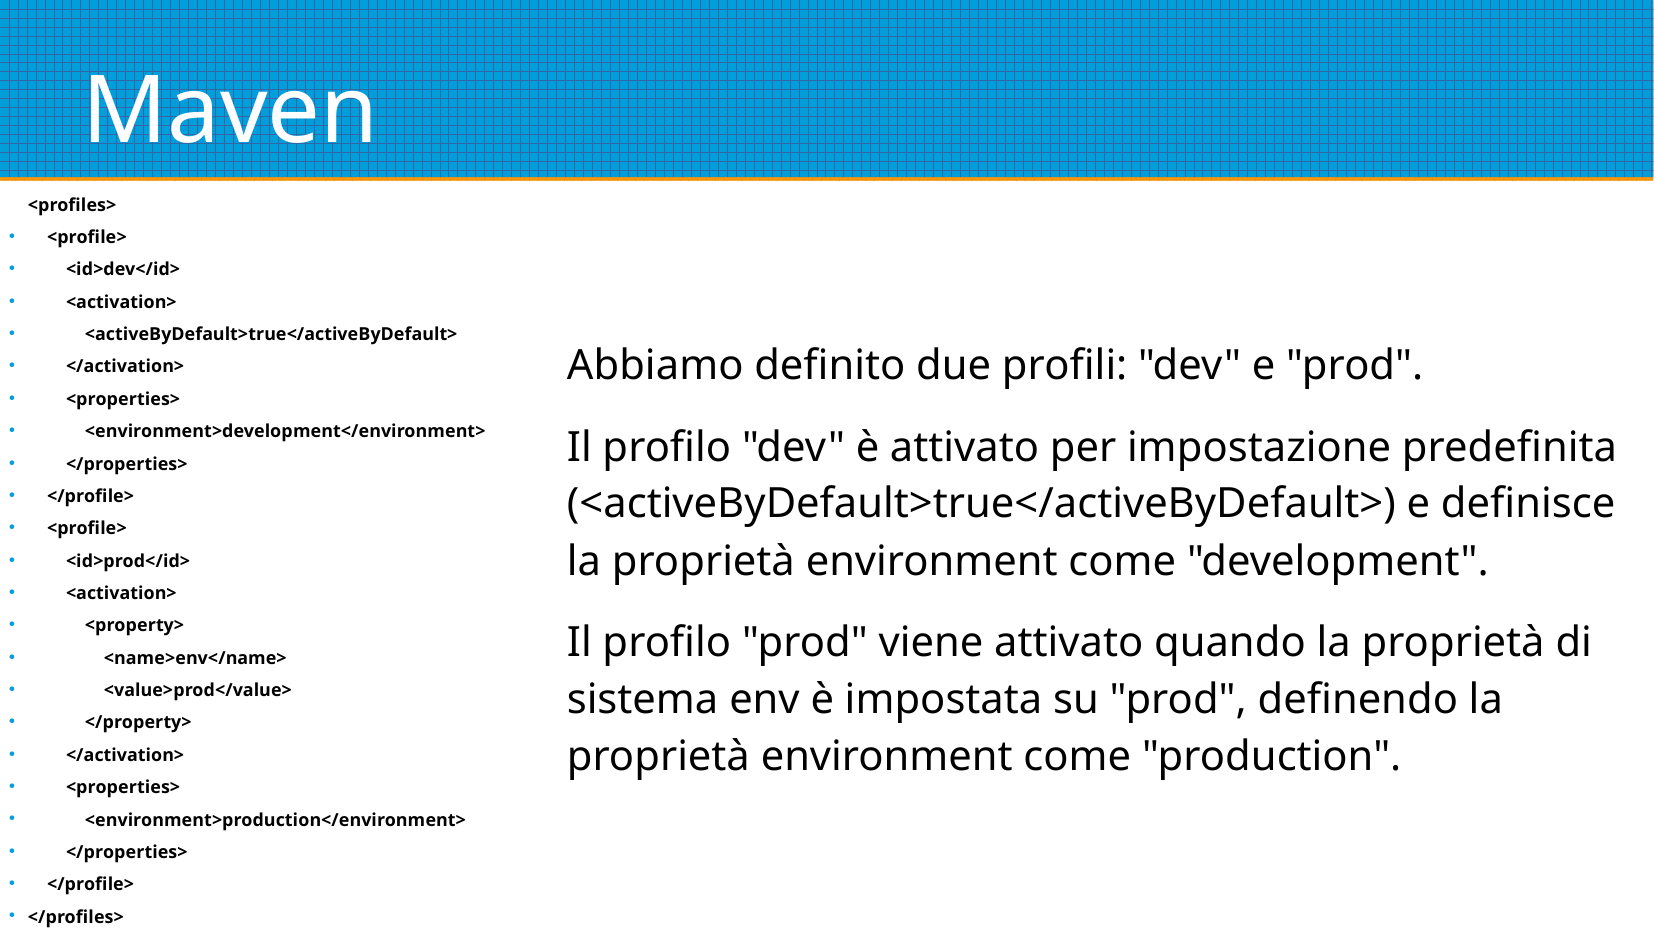

# Maven
<profiles>
 <profile>
 <id>dev</id>
 <activation>
 <activeByDefault>true</activeByDefault>
 </activation>
 <properties>
 <environment>development</environment>
 </properties>
 </profile>
 <profile>
 <id>prod</id>
 <activation>
 <property>
 <name>env</name>
 <value>prod</value>
 </property>
 </activation>
 <properties>
 <environment>production</environment>
 </properties>
 </profile>
</profiles>
Abbiamo definito due profili: "dev" e "prod".
Il profilo "dev" è attivato per impostazione predefinita (<activeByDefault>true</activeByDefault>) e definisce la proprietà environment come "development".
Il profilo "prod" viene attivato quando la proprietà di sistema env è impostata su "prod", definendo la proprietà environment come "production".